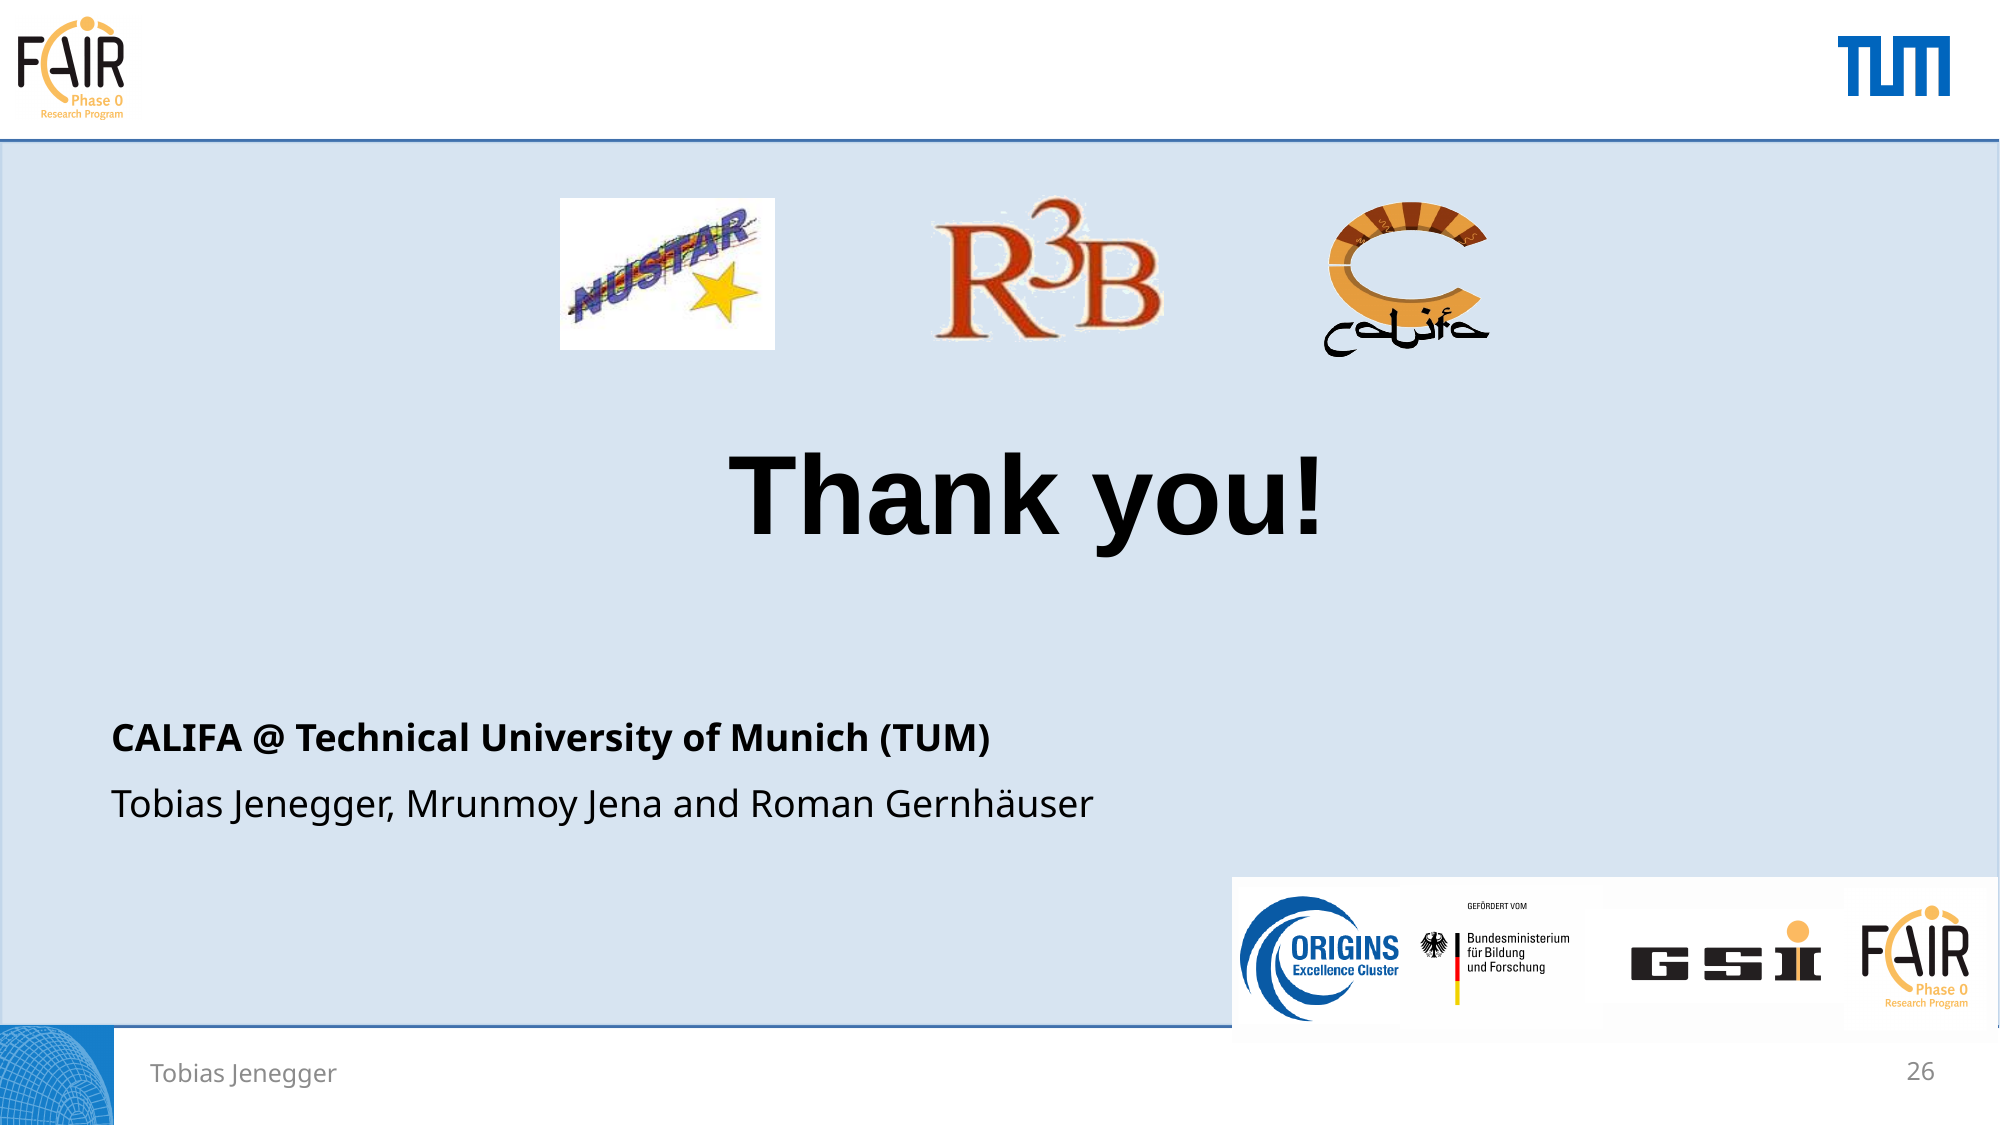

# CALIFA @ Technical University of Munich (TUM)
Tobias Jenegger, Mrunmoy Jena and Roman Gernhäuser
Thank you!
26